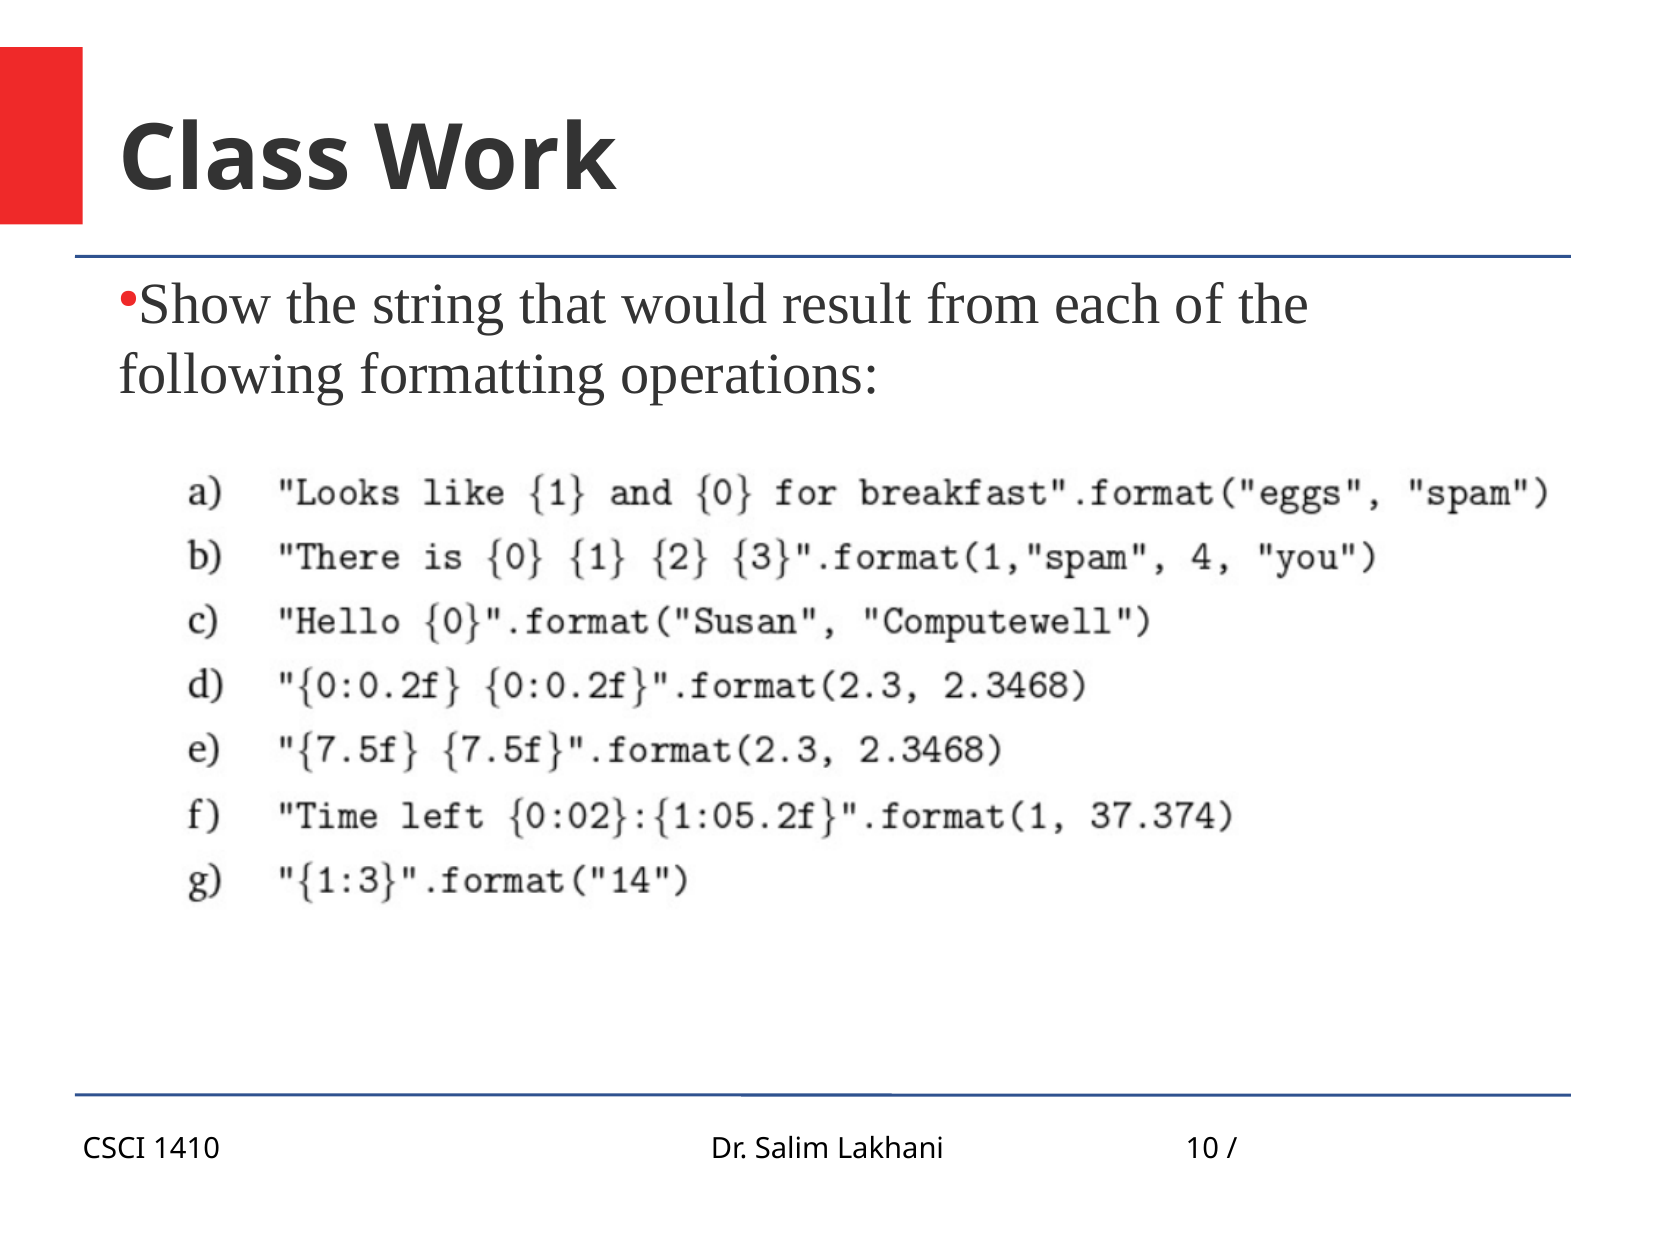

# Class Work
Show the string that would result from each of the following formatting operations:
CSCI 1410
Dr. Salim Lakhani